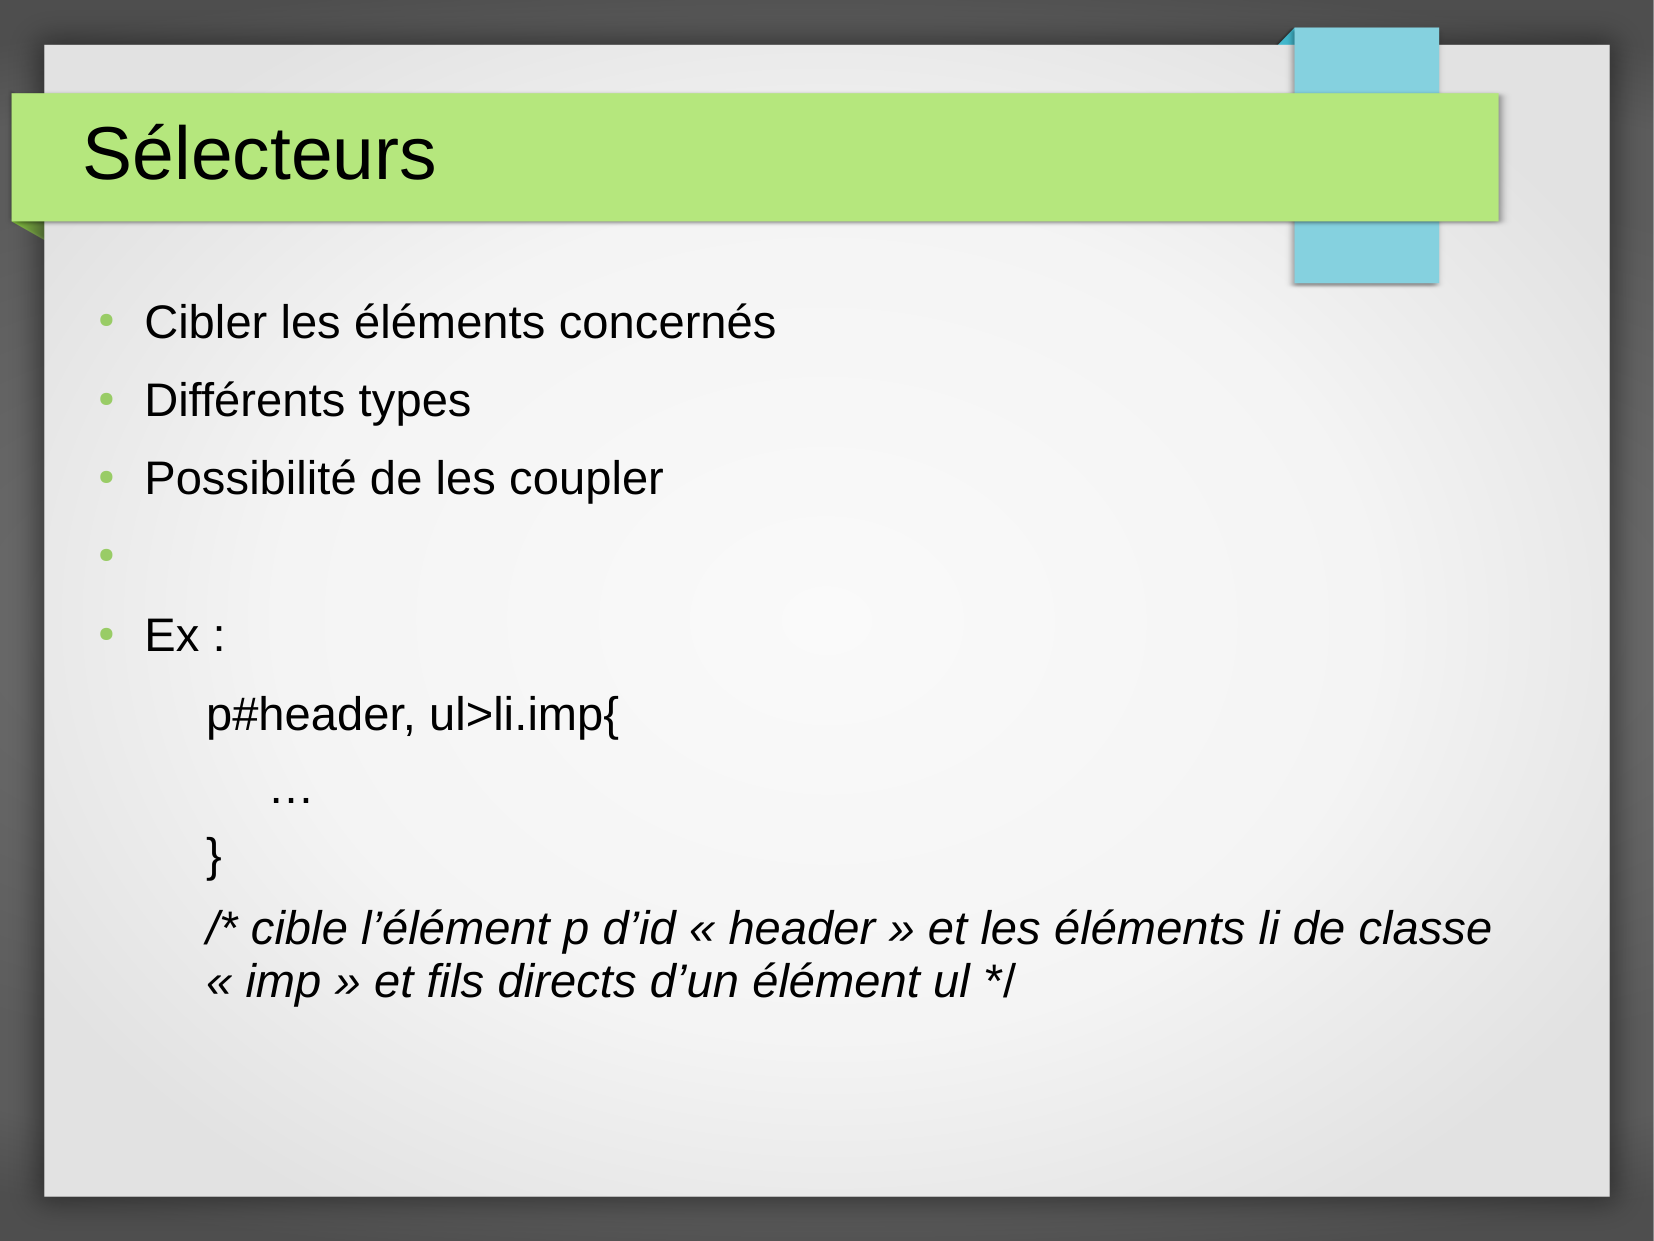

# Sélecteurs
Cibler les éléments concernés
Différents types
Possibilité de les coupler
Ex :
p#header, ul>li.imp{
…
}
/* cible l’élément p d’id « header » et les éléments li de classe « imp » et fils directs d’un élément ul */